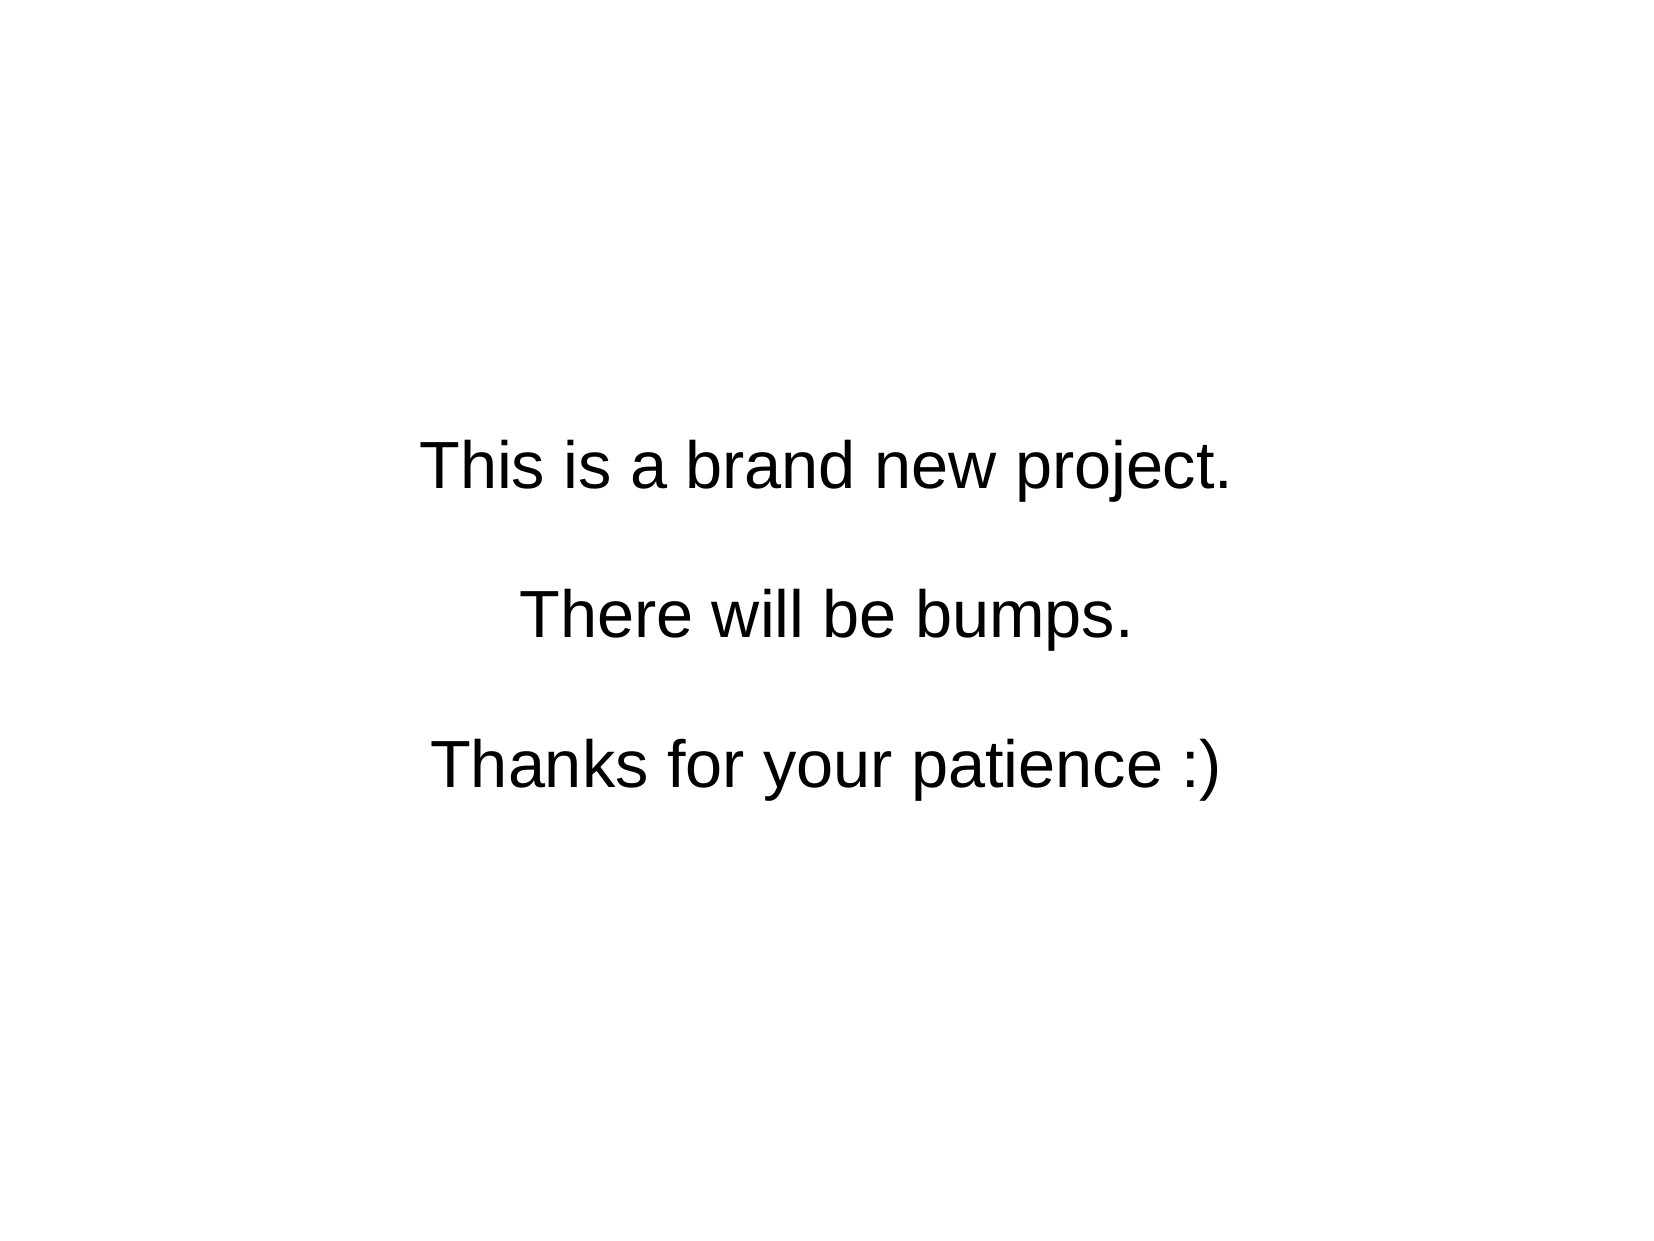

# This is a brand new project.
There will be bumps.
Thanks for your patience :)